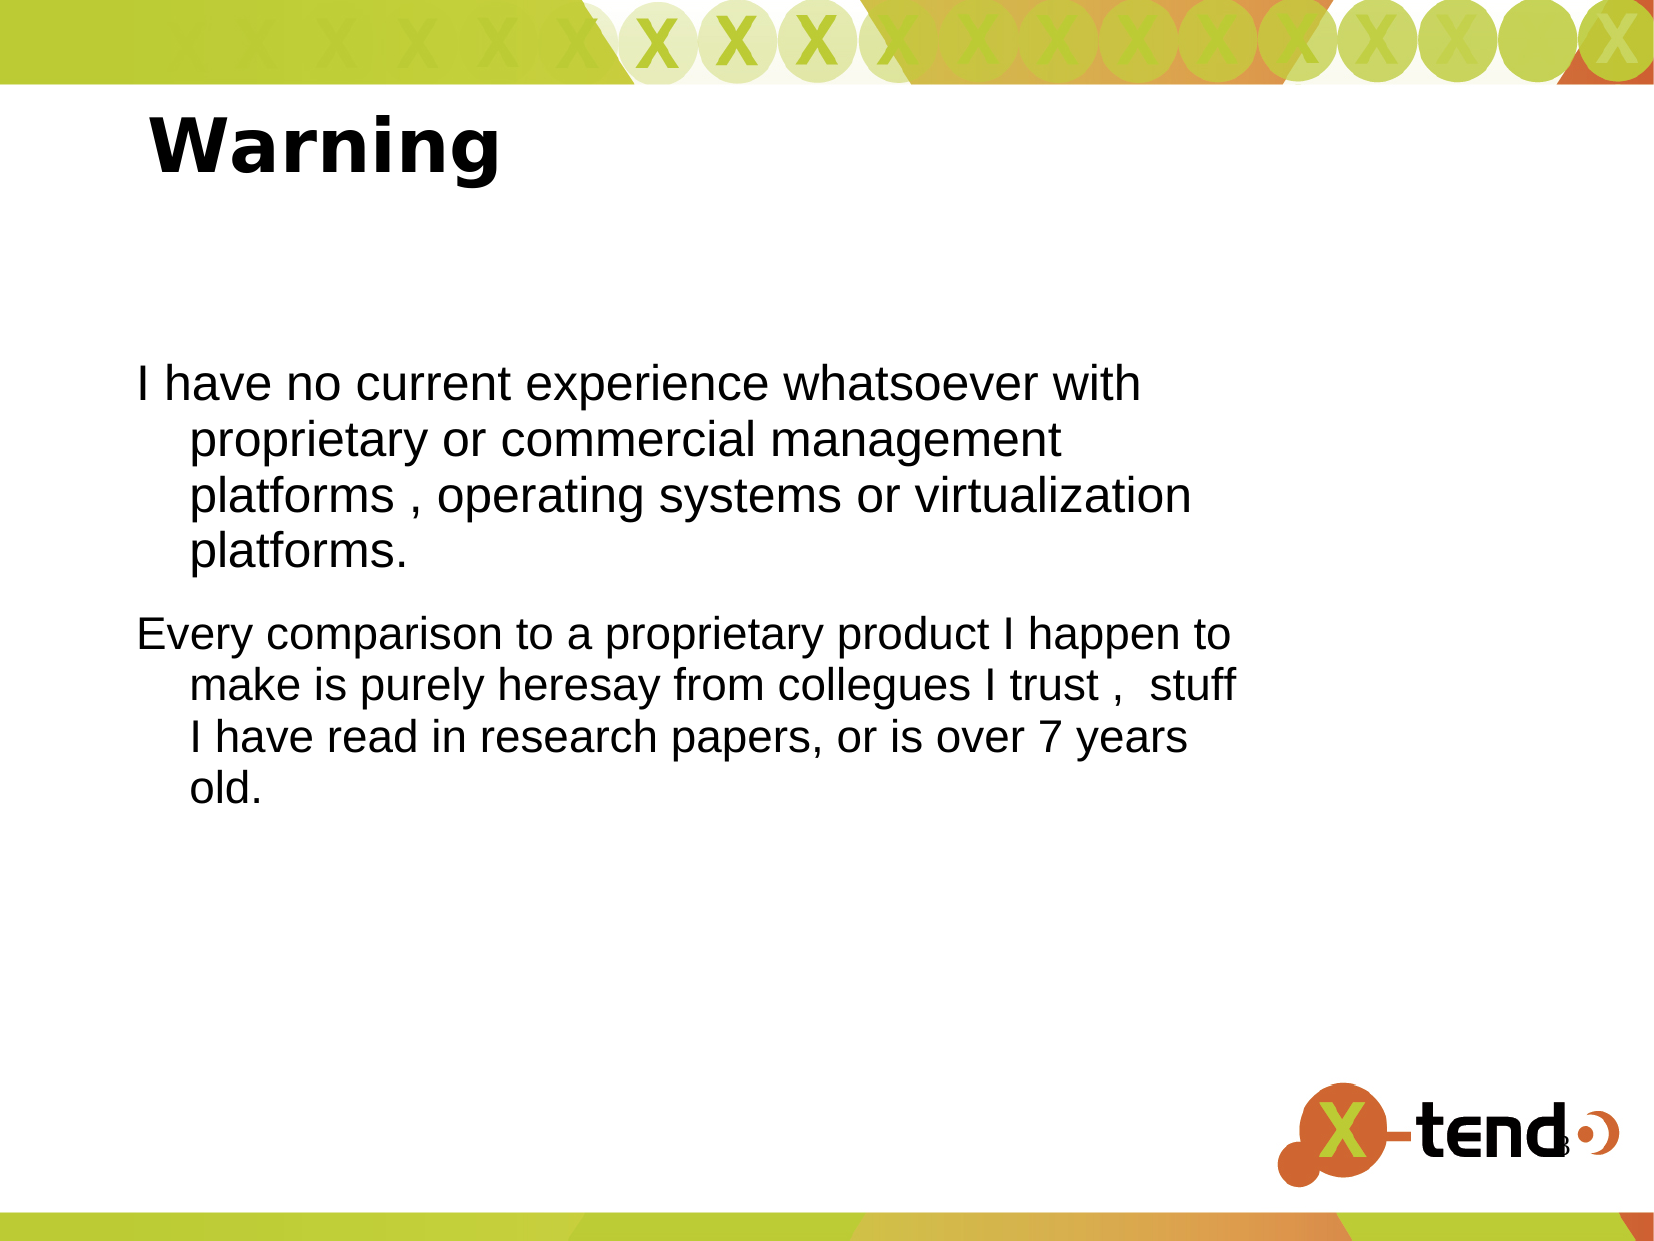

# Warning
I have no current experience whatsoever with proprietary or commercial management platforms , operating systems or virtualization platforms.
Every comparison to a proprietary product I happen to make is purely heresay from collegues I trust , stuff I have read in research papers, or is over 7 years old.
3